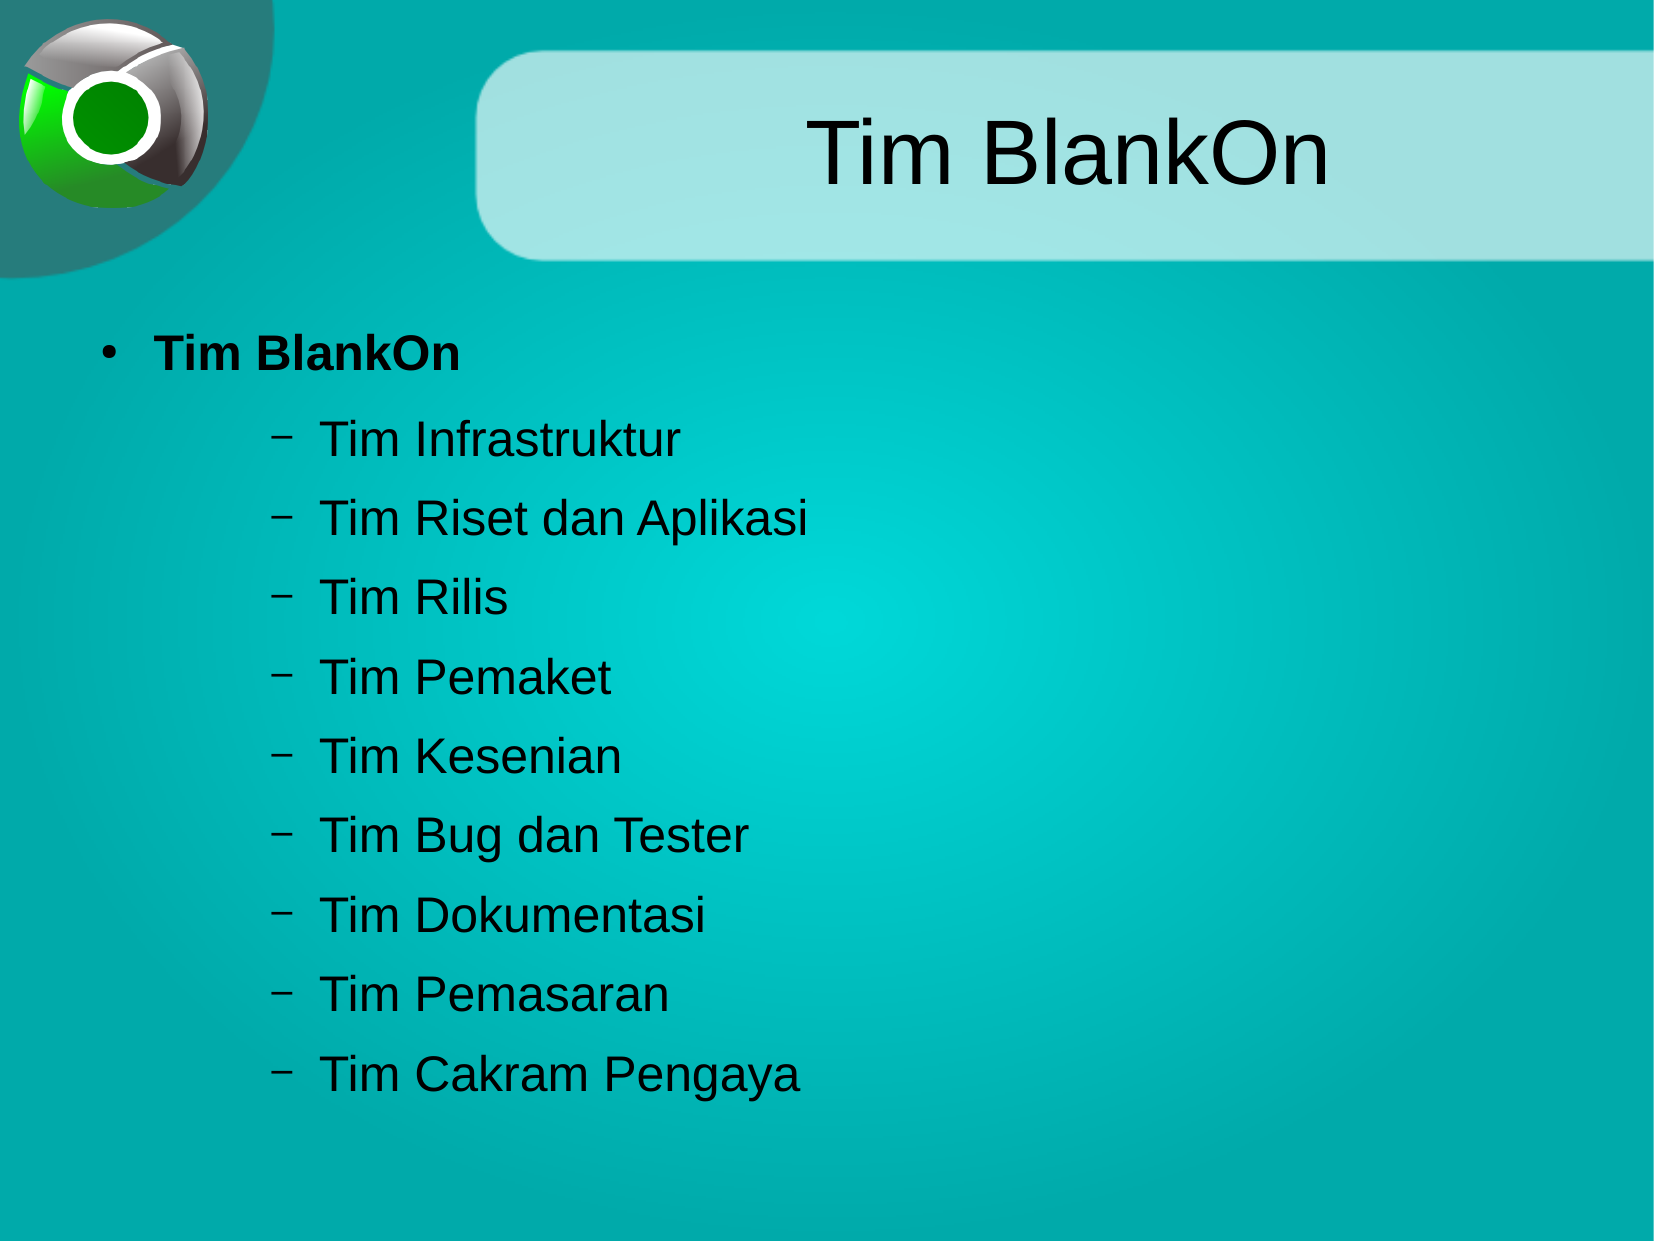

# Tim BlankOn
Tim BlankOn
Tim Infrastruktur
Tim Riset dan Aplikasi
Tim Rilis
Tim Pemaket
Tim Kesenian
Tim Bug dan Tester
Tim Dokumentasi
Tim Pemasaran
Tim Cakram Pengaya